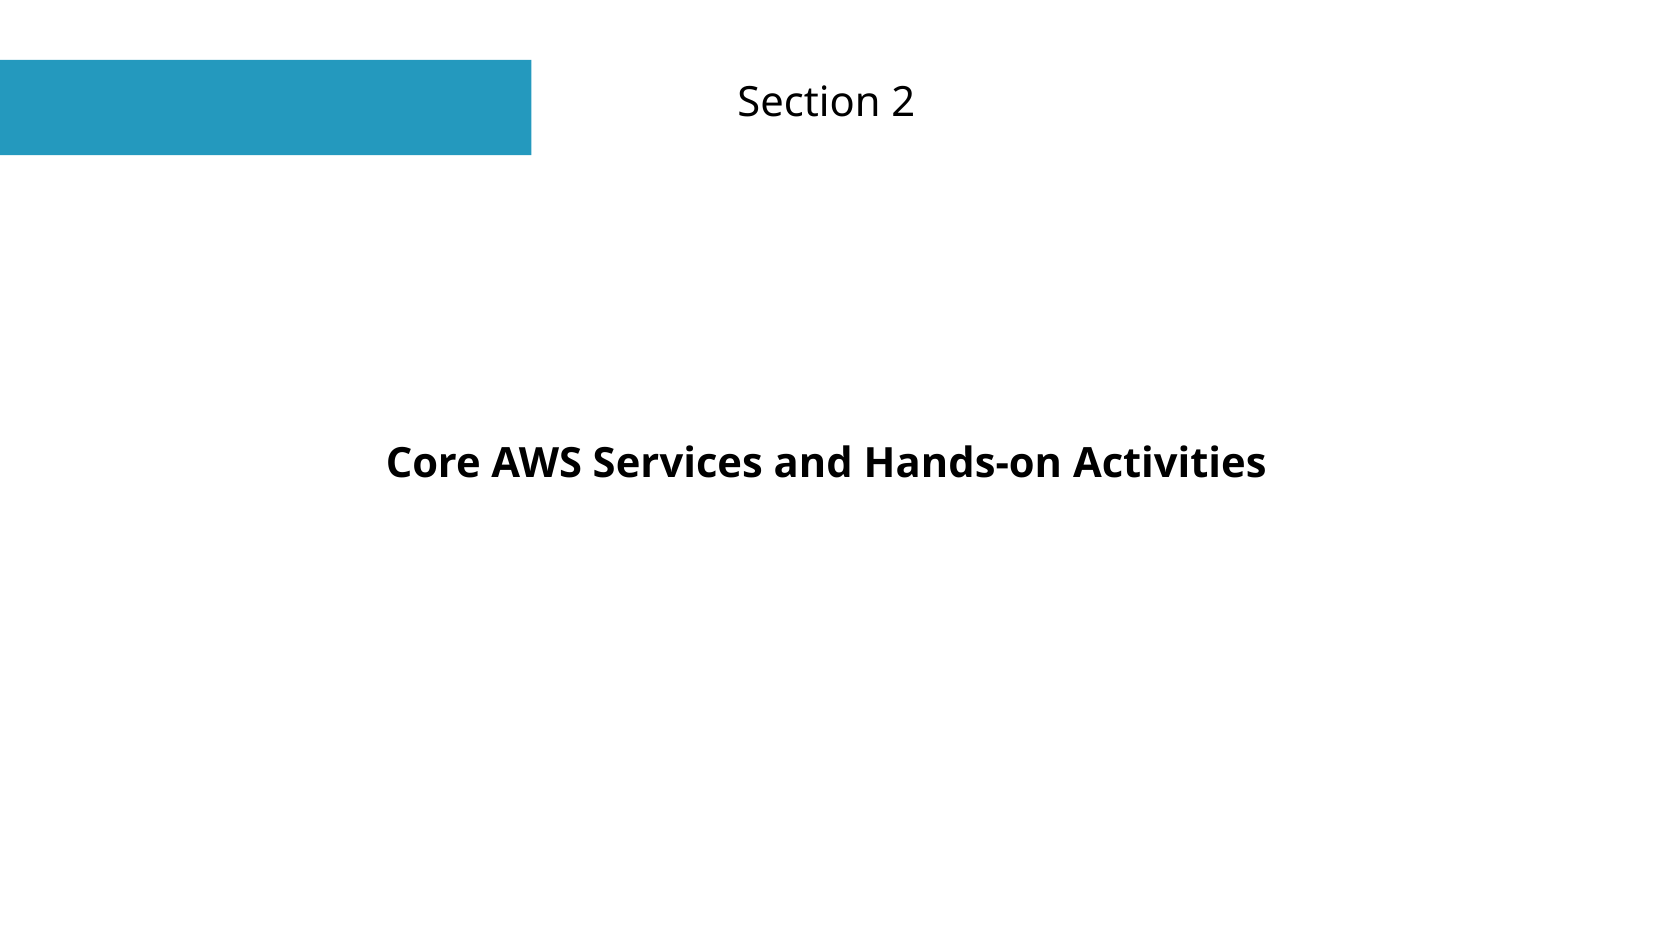

# Section 2
Core AWS Services and Hands-on Activities